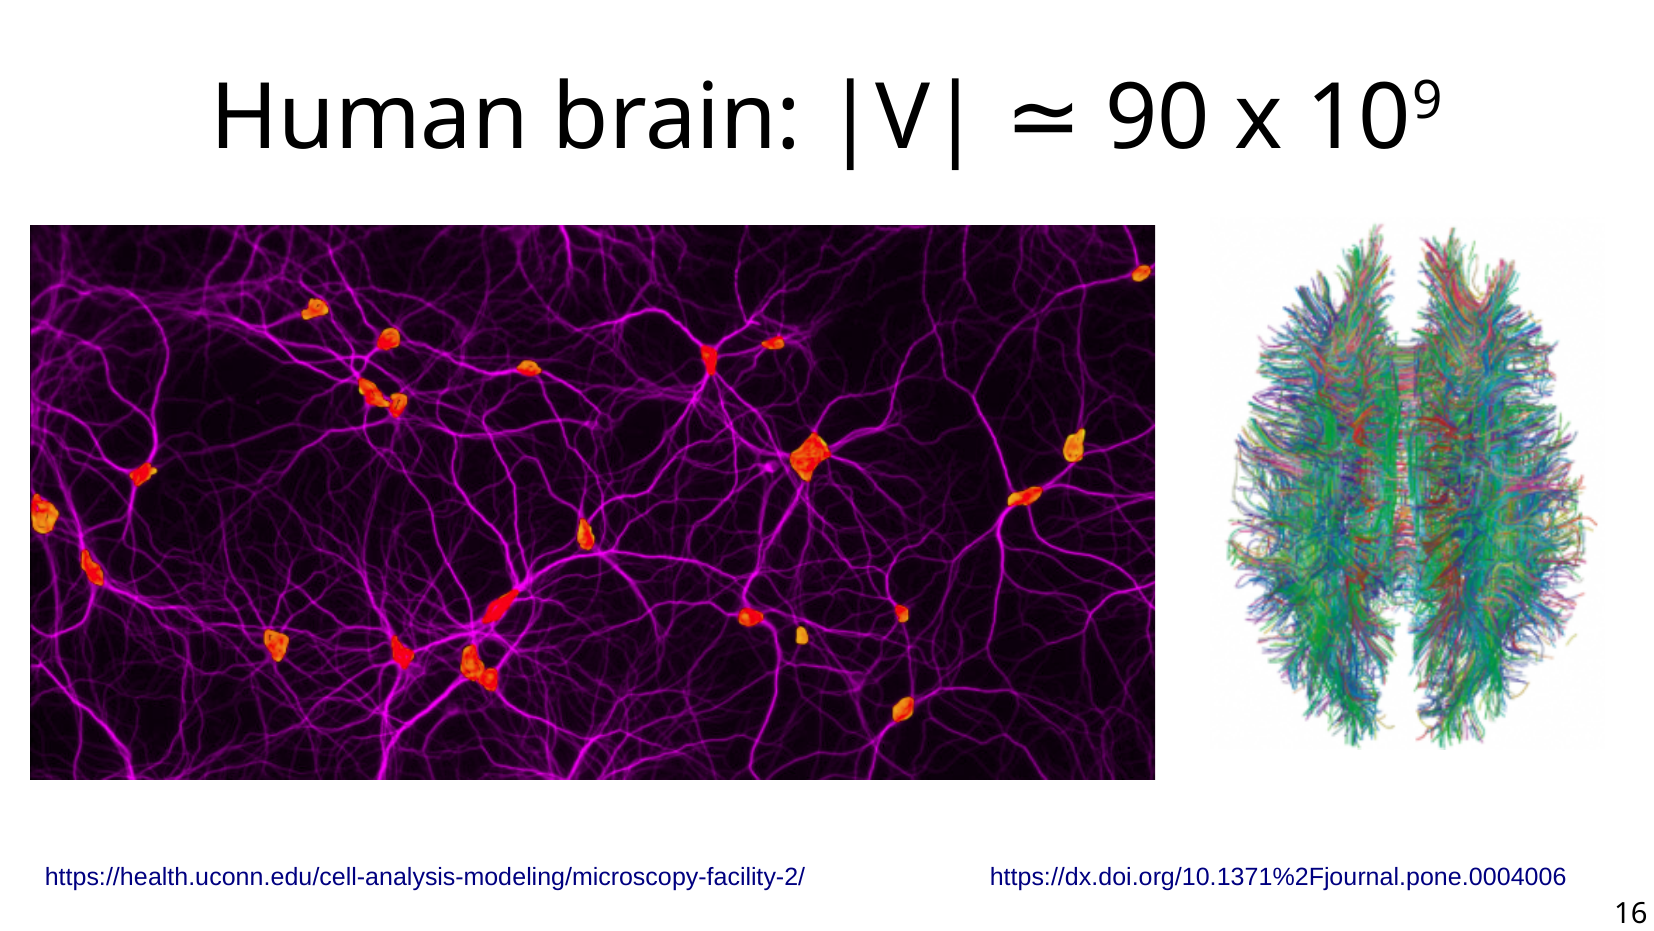

# Human brain: |V| ≃ 90 x 109
https://health.uconn.edu/cell-analysis-modeling/microscopy-facility-2/
https://dx.doi.org/10.1371%2Fjournal.pone.0004006
16